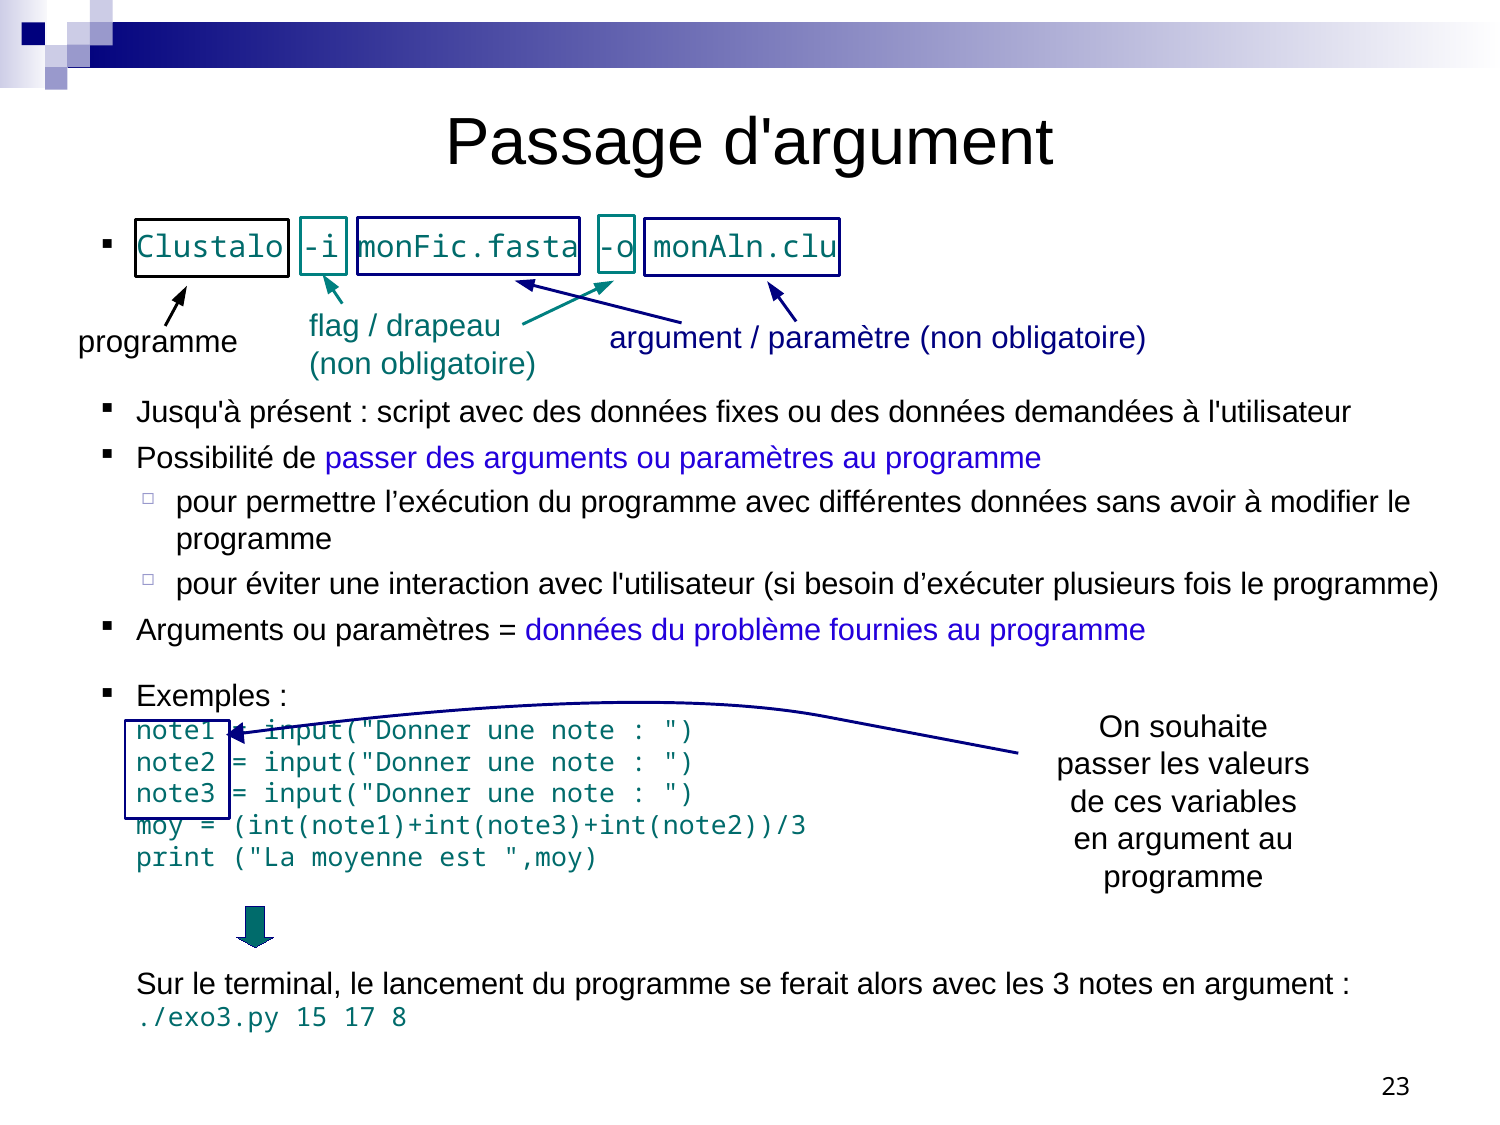

# Passage d'argument
argument / paramètre (non obligatoire)
programme
flag / drapeau
(non obligatoire)
Clustalo -i monFic.fasta -o monAln.clu
Jusqu'à présent : script avec des données fixes ou des données demandées à l'utilisateur
Possibilité de passer des arguments ou paramètres au programme
pour permettre l’exécution du programme avec différentes données sans avoir à modifier le programme
pour éviter une interaction avec l'utilisateur (si besoin d’exécuter plusieurs fois le programme)
Arguments ou paramètres = données du problème fournies au programme
Exemples :
note1 = input("Donner une note : ")
note2 = input("Donner une note : ")
note3 = input("Donner une note : ")
moy = (int(note1)+int(note3)+int(note2))/3
print ("La moyenne est ",moy)
Sur le terminal, le lancement du programme se ferait alors avec les 3 notes en argument :
./exo3.py 15 17 8
On souhaite passer les valeurs de ces variables en argument au programme
23